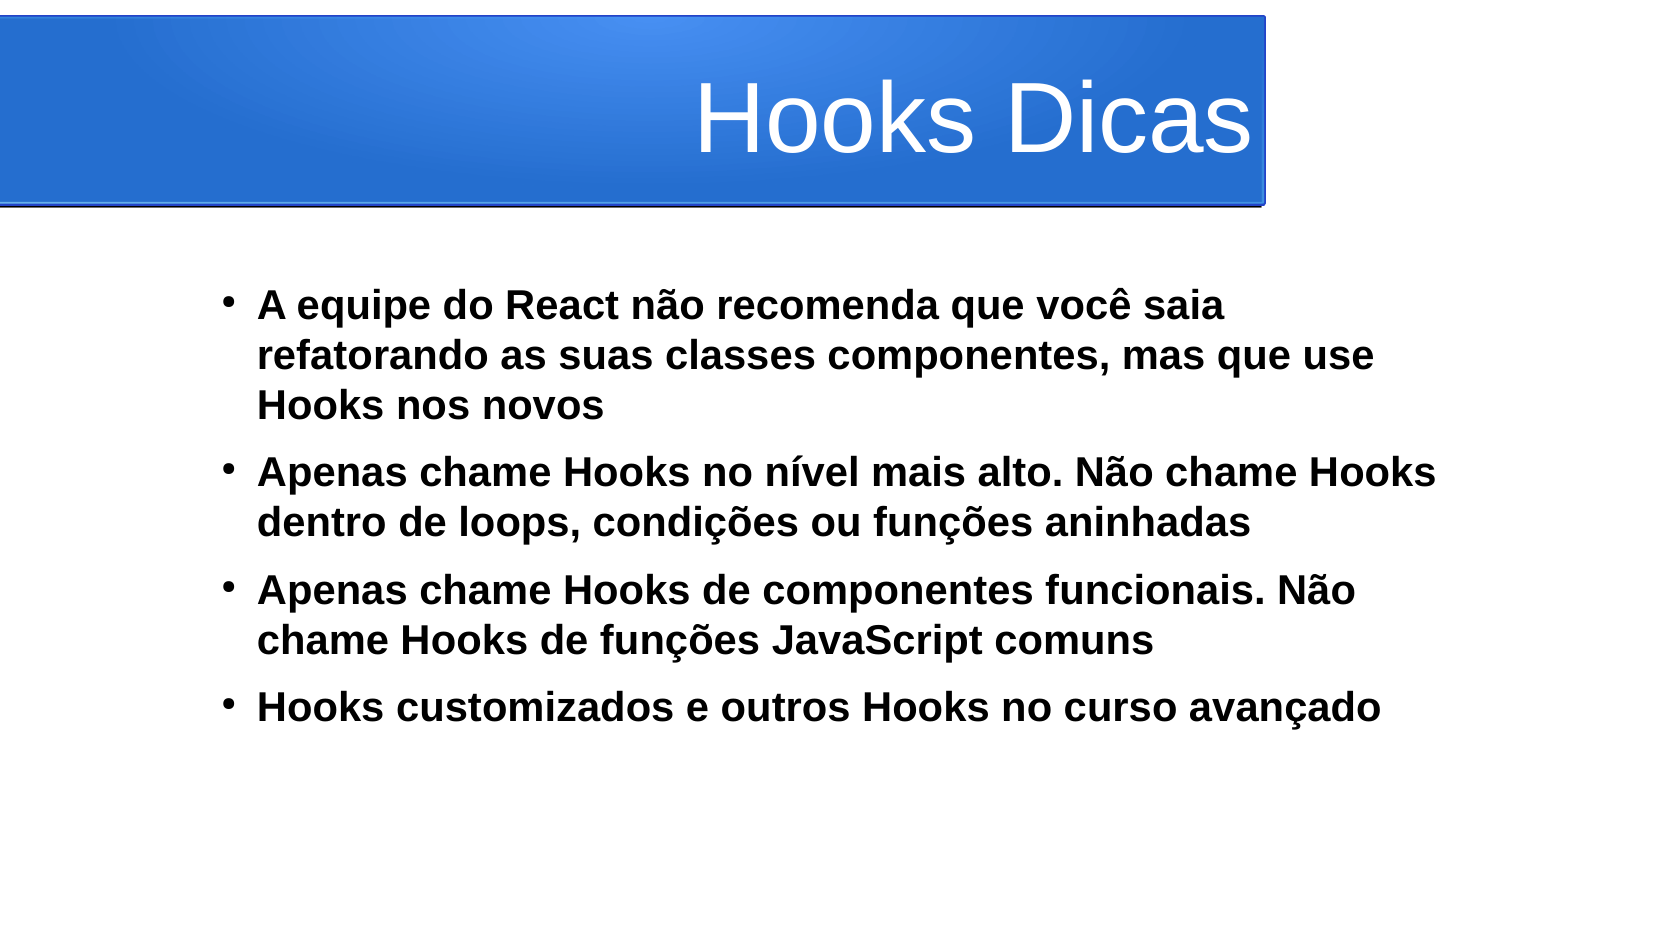

Hooks Dicas
A equipe do React não recomenda que você saia refatorando as suas classes componentes, mas que use Hooks nos novos
Apenas chame Hooks no nível mais alto. Não chame Hooks dentro de loops, condições ou funções aninhadas
Apenas chame Hooks de componentes funcionais. Não chame Hooks de funções JavaScript comuns
Hooks customizados e outros Hooks no curso avançado